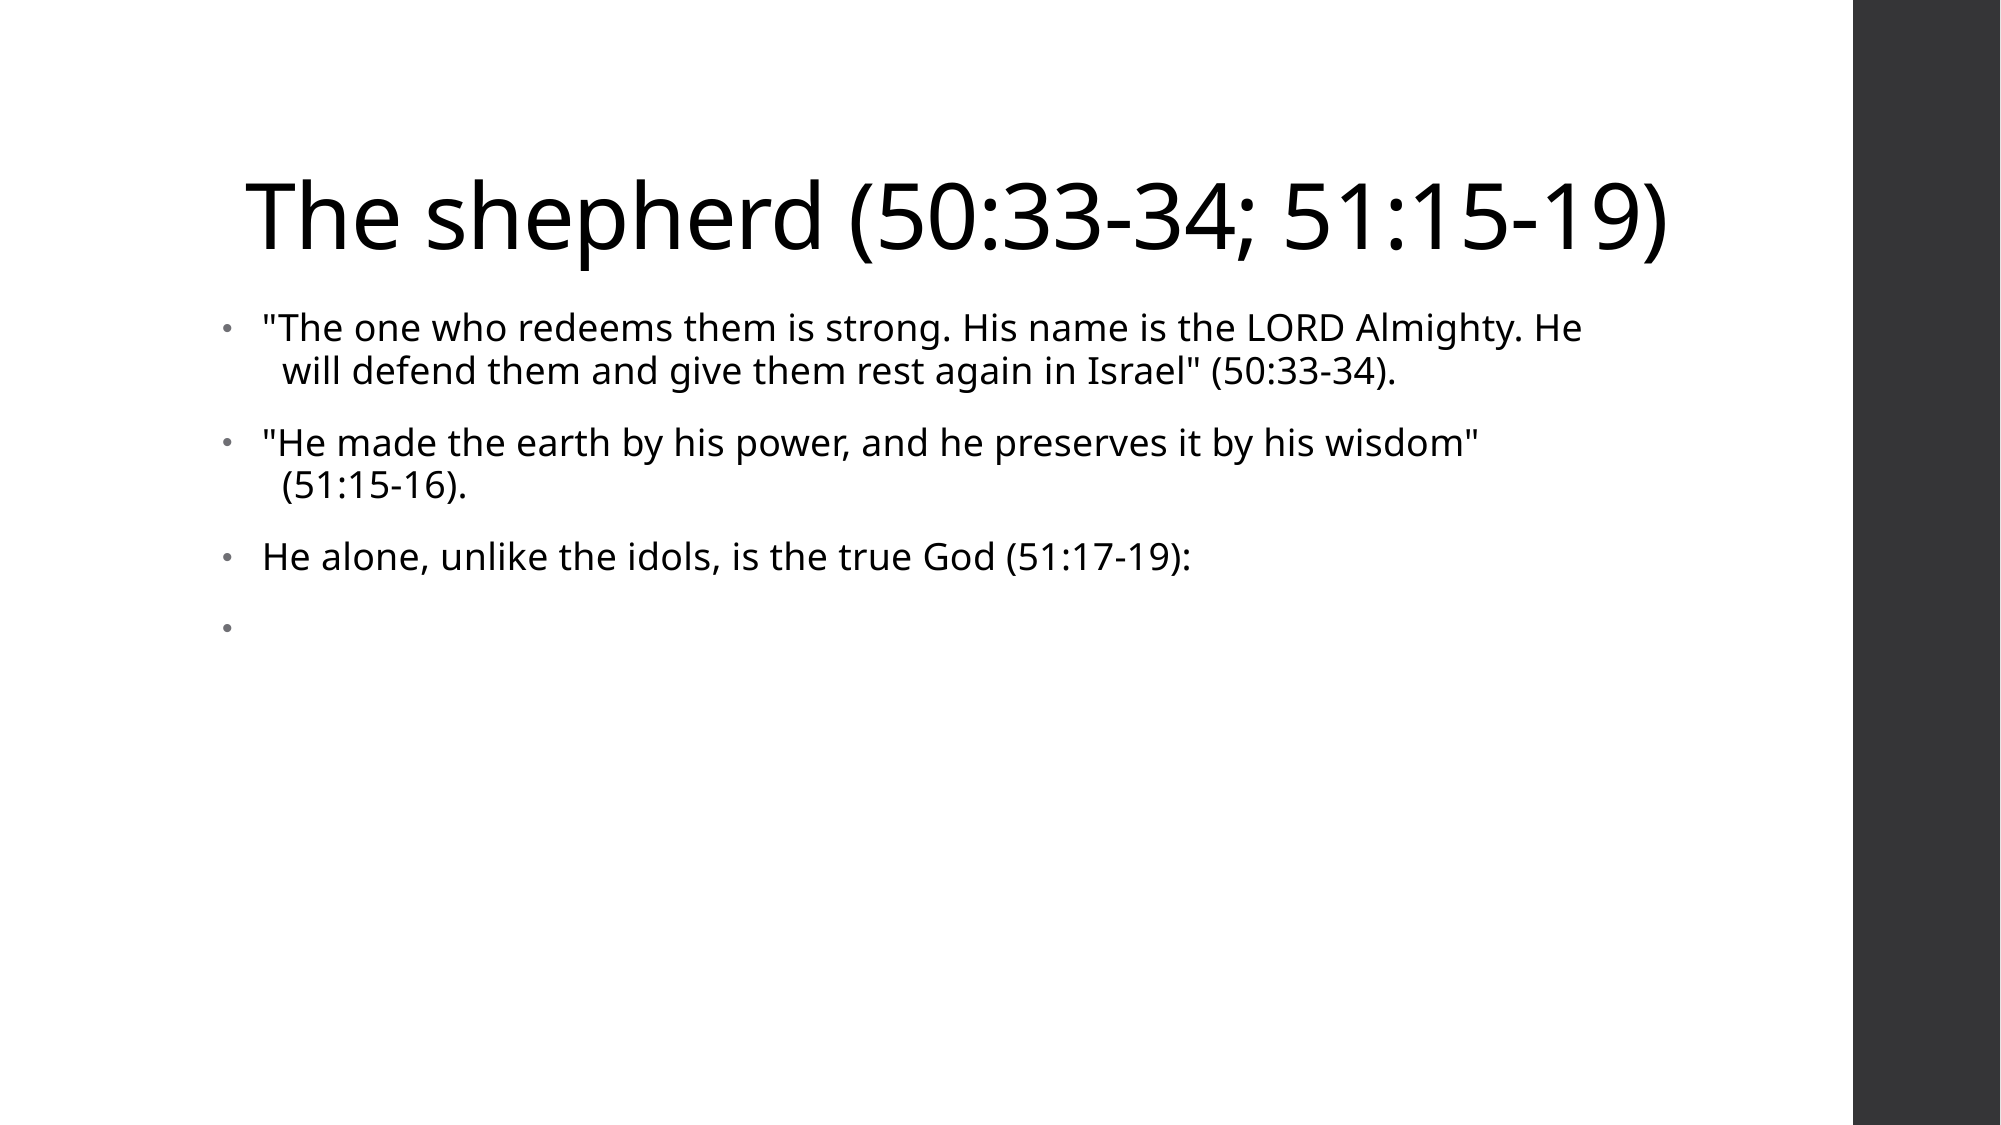

# The shepherd (50:33-34; 51:15-19)
 "The one who redeems them is strong. His name is the LORD Almighty. He will defend them and give them rest again in Israel" (50:33-34).
 "He made the earth by his power, and he preserves it by his wisdom" (51:15-16).
 He alone, unlike the idols, is the true God (51:17-19):